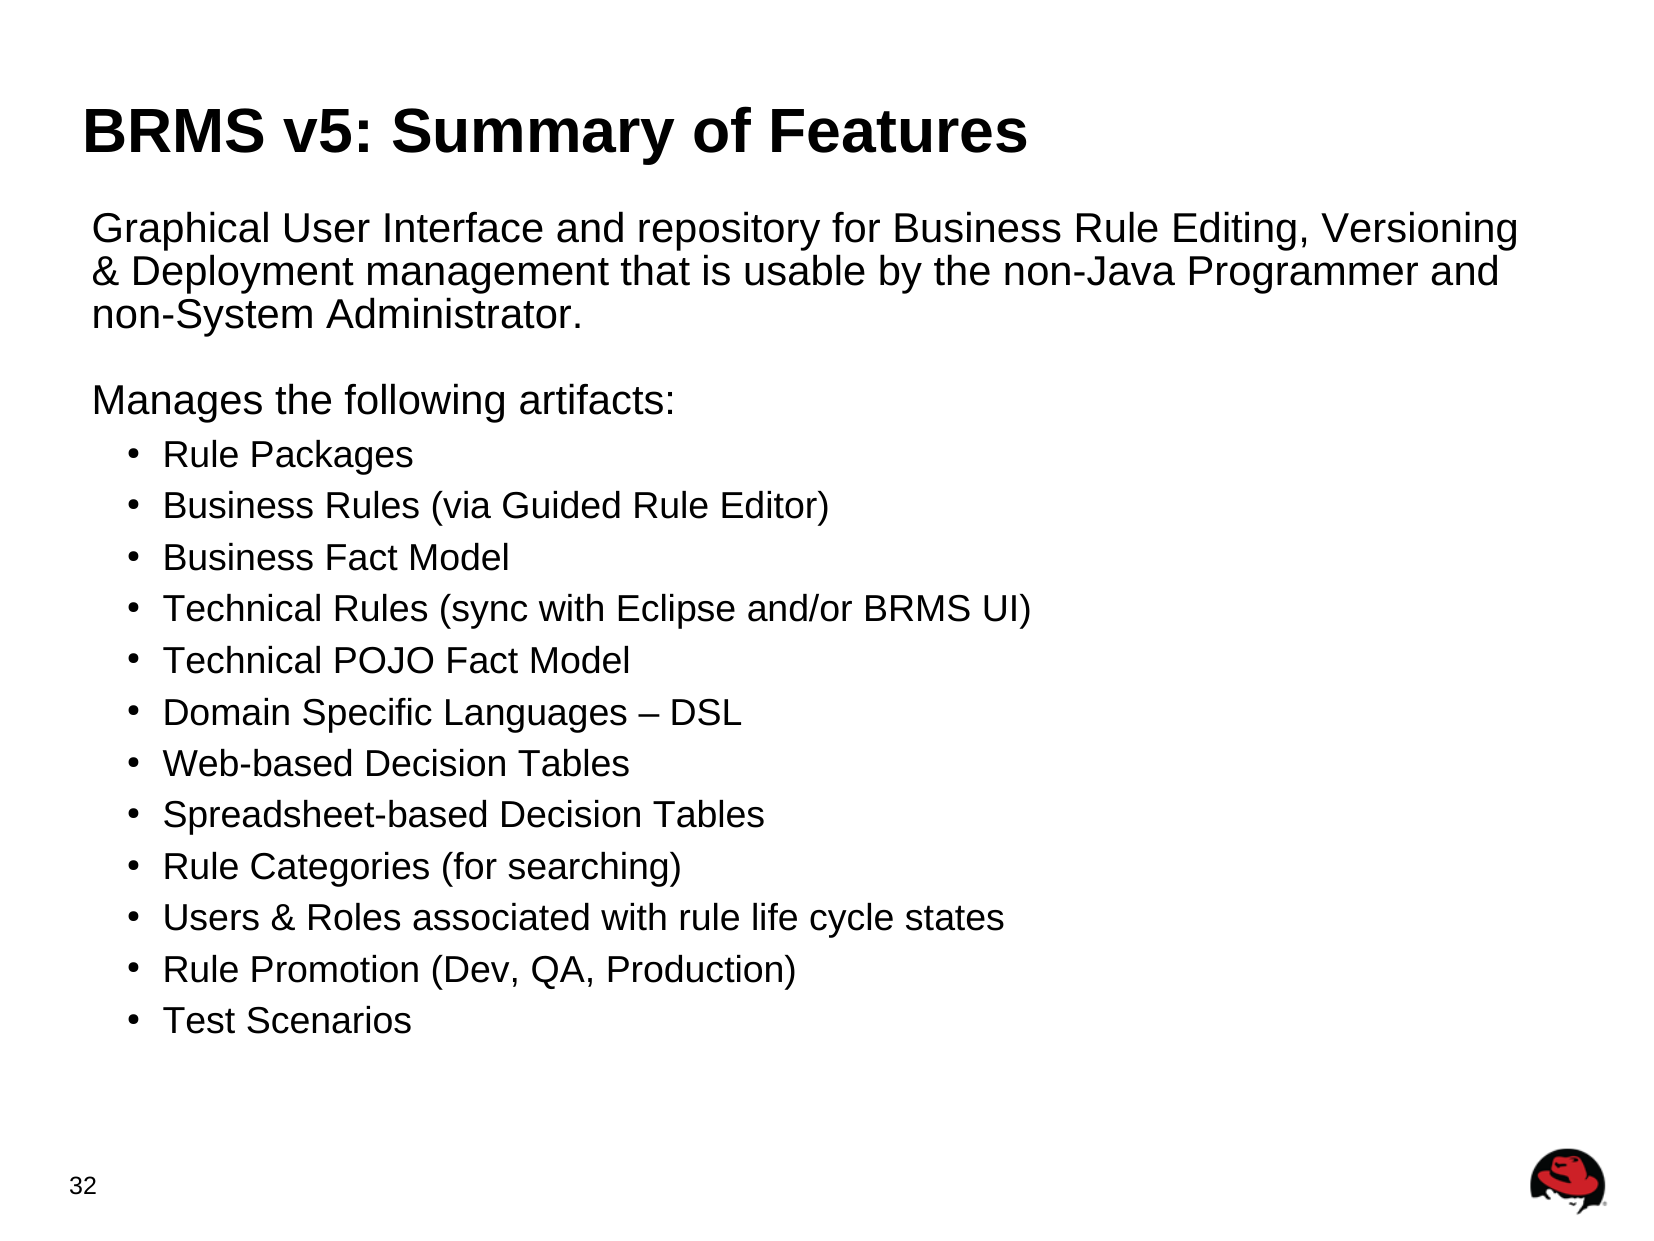

# BRMS v5: Summary of Features
Graphical User Interface and repository for Business Rule Editing, Versioning & Deployment management that is usable by the non-Java Programmer and non-System Administrator.
Manages the following artifacts:
Rule Packages
Business Rules (via Guided Rule Editor)
Business Fact Model
Technical Rules (sync with Eclipse and/or BRMS UI)
Technical POJO Fact Model
Domain Specific Languages – DSL
Web-based Decision Tables
Spreadsheet-based Decision Tables
Rule Categories (for searching)
Users & Roles associated with rule life cycle states
Rule Promotion (Dev, QA, Production)
Test Scenarios